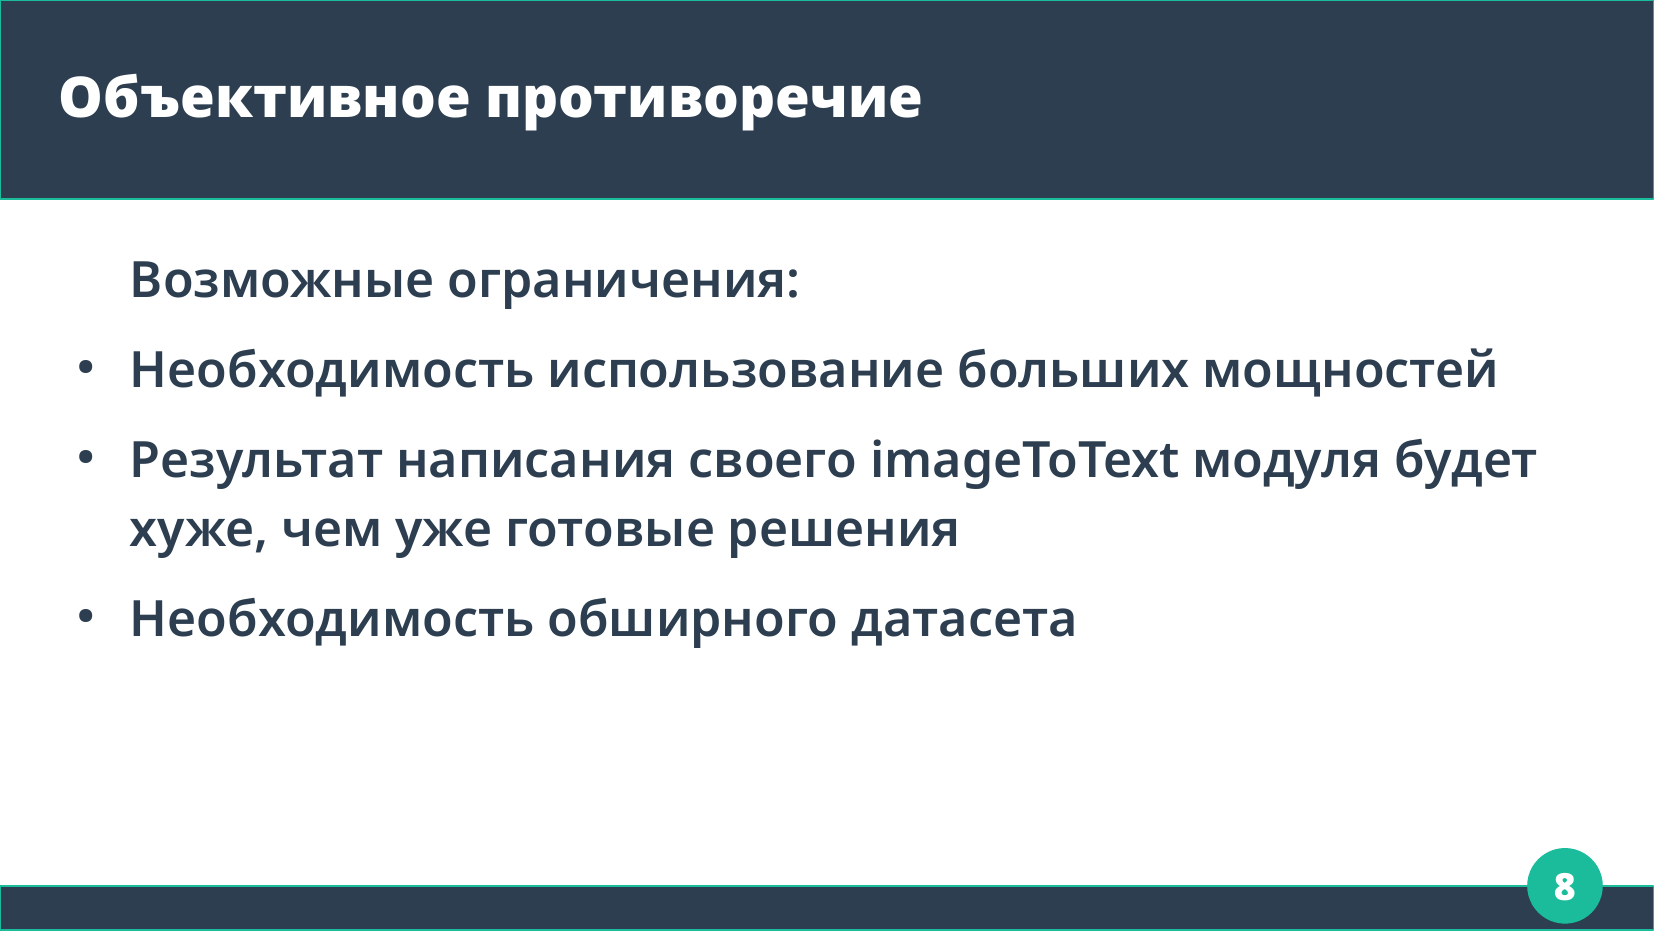

# Объективное противоречие
Возможные ограничения:
Необходимость использование больших мощностей
Результат написания своего imageToText модуля будет хуже, чем уже готовые решения
Необходимость обширного датасета
8